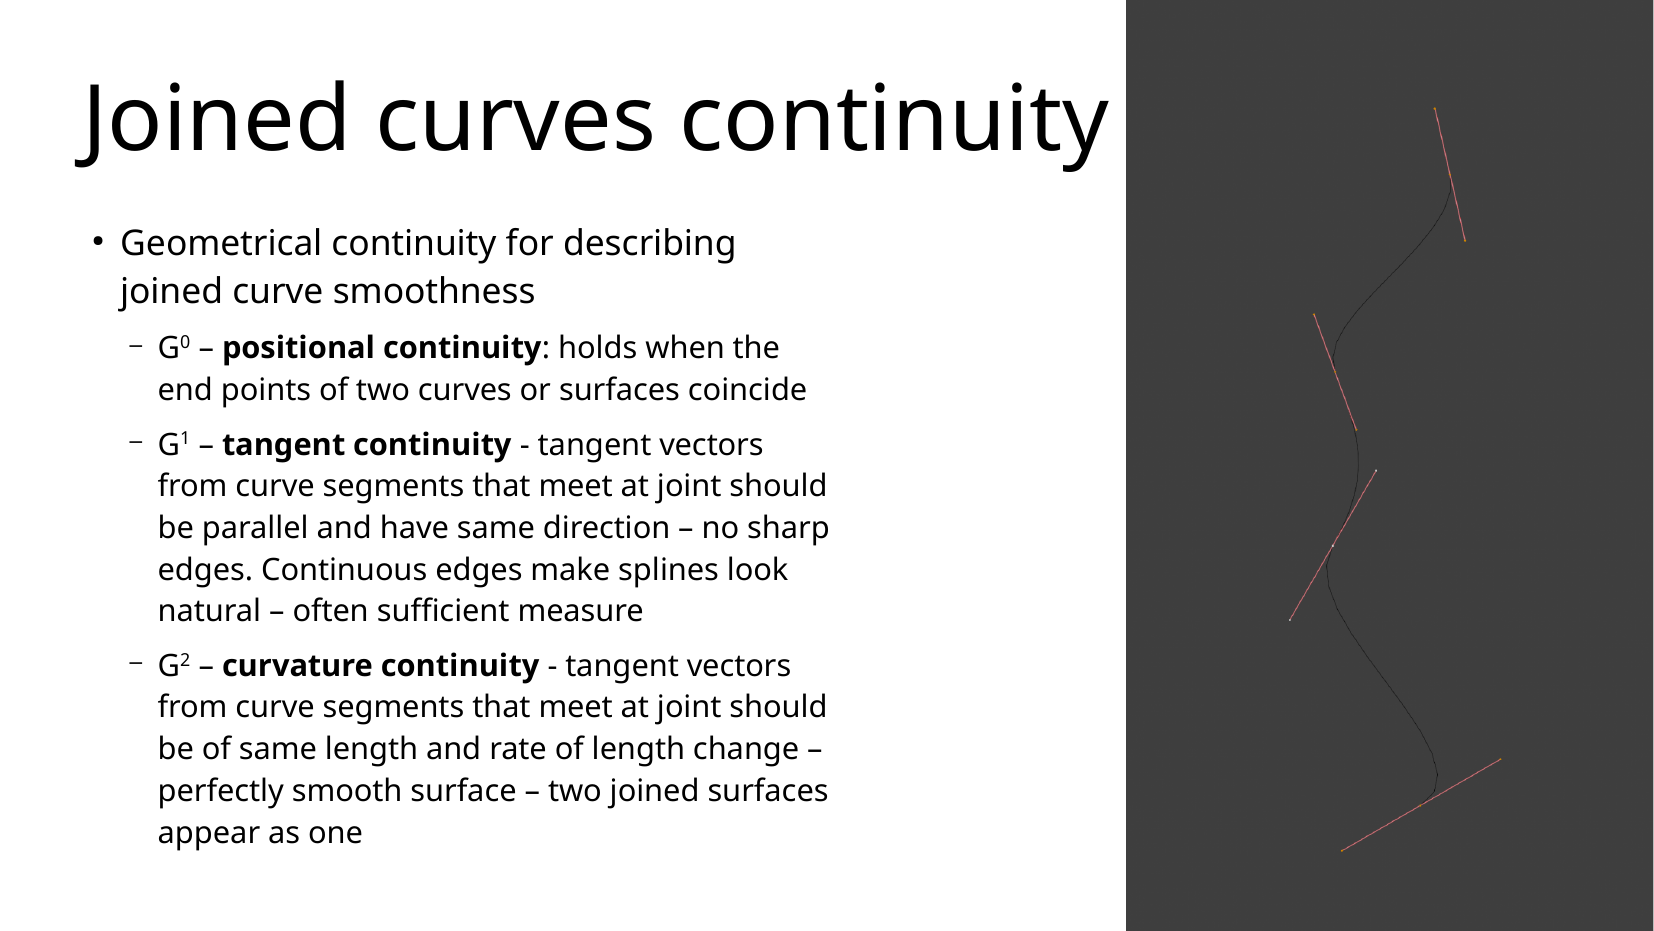

# Joined curves continuity
Geometrical continuity for describing joined curve smoothness
G0 – positional continuity: holds when the end points of two curves or surfaces coincide
G1 – tangent continuity - tangent vectors from curve segments that meet at joint should be parallel and have same direction – no sharp edges. Continuous edges make splines look natural – often sufficient measure
G2 – curvature continuity - tangent vectors from curve segments that meet at joint should be of same length and rate of length change – perfectly smooth surface – two joined surfaces appear as one